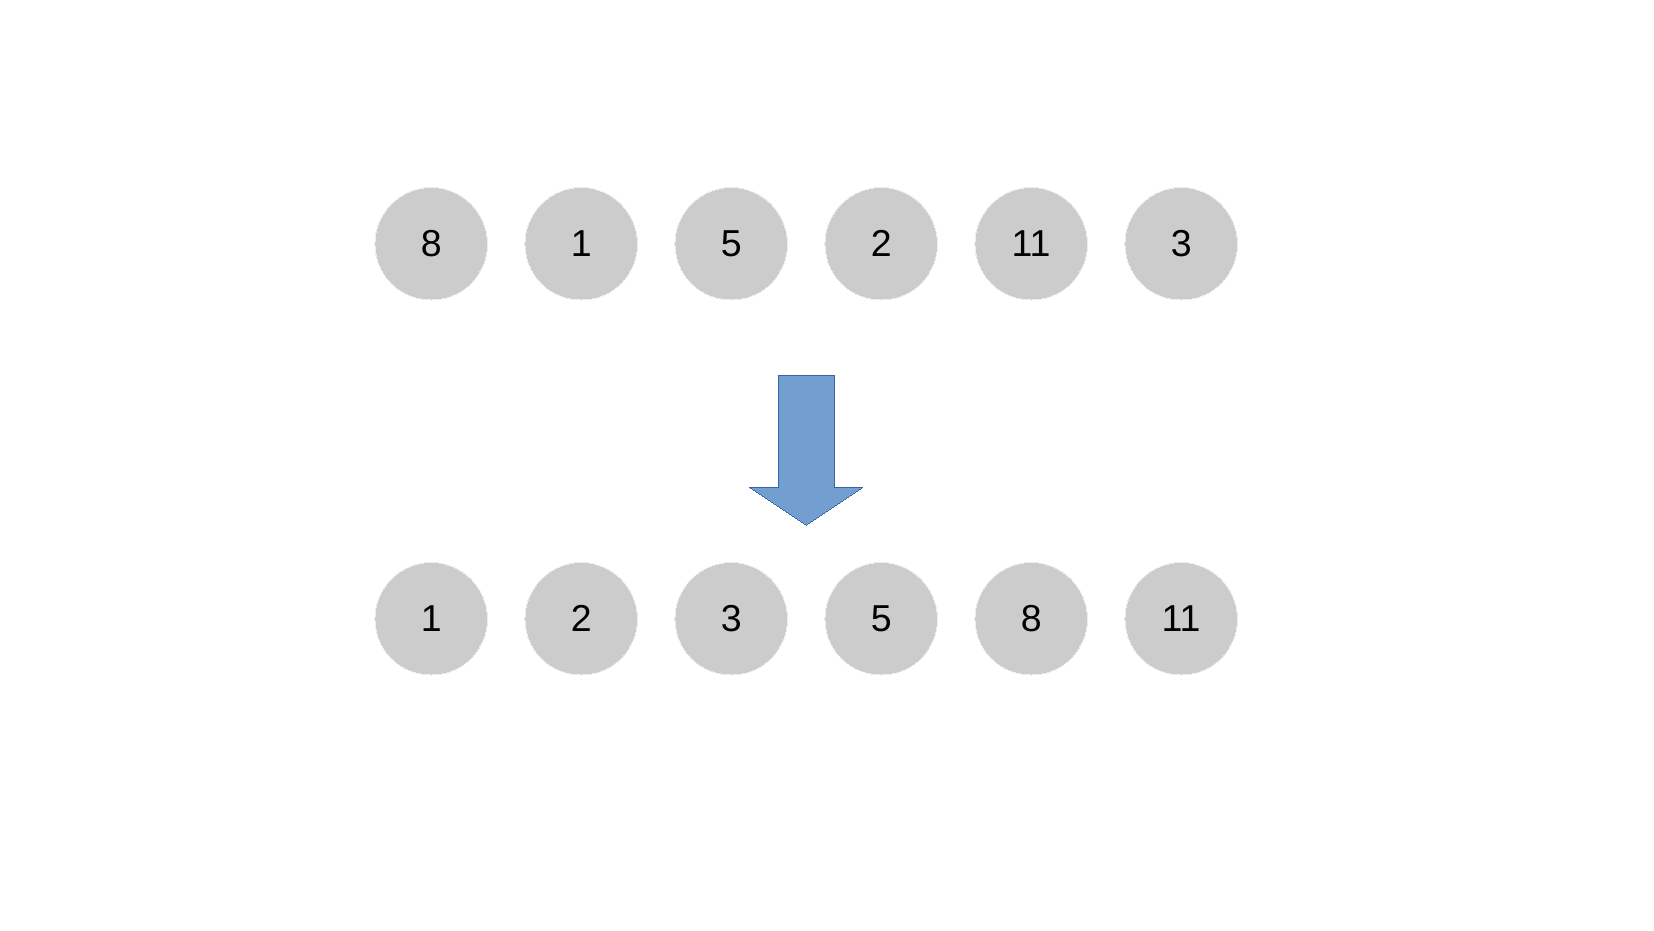

8
1
5
2
11
3
1
2
3
5
8
11